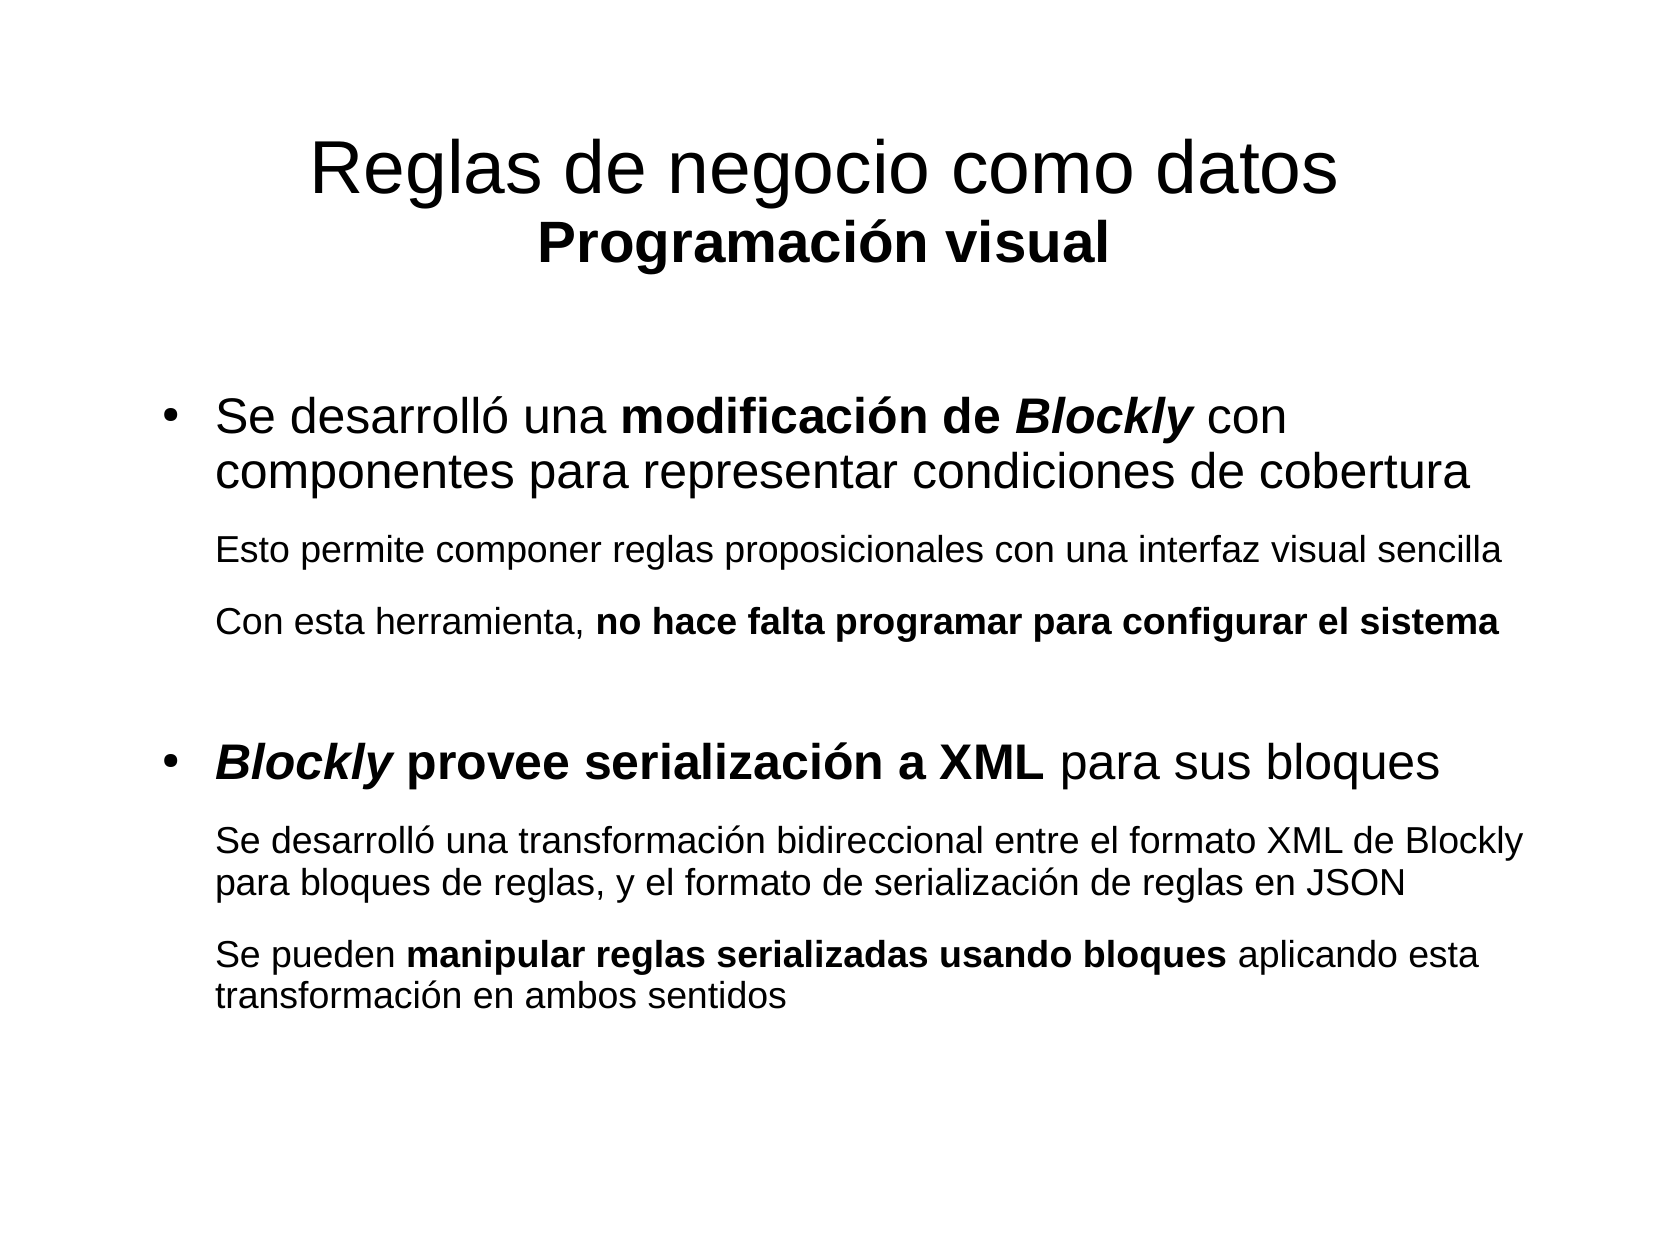

# Reglas de negocio como datos Programación visual
Se desarrolló una modificación de Blockly con componentes para representar condiciones de cobertura
Esto permite componer reglas proposicionales con una interfaz visual sencilla
Con esta herramienta, no hace falta programar para configurar el sistema
Blockly provee serialización a XML para sus bloques
Se desarrolló una transformación bidireccional entre el formato XML de Blockly para bloques de reglas, y el formato de serialización de reglas en JSON
Se pueden manipular reglas serializadas usando bloques aplicando esta transformación en ambos sentidos